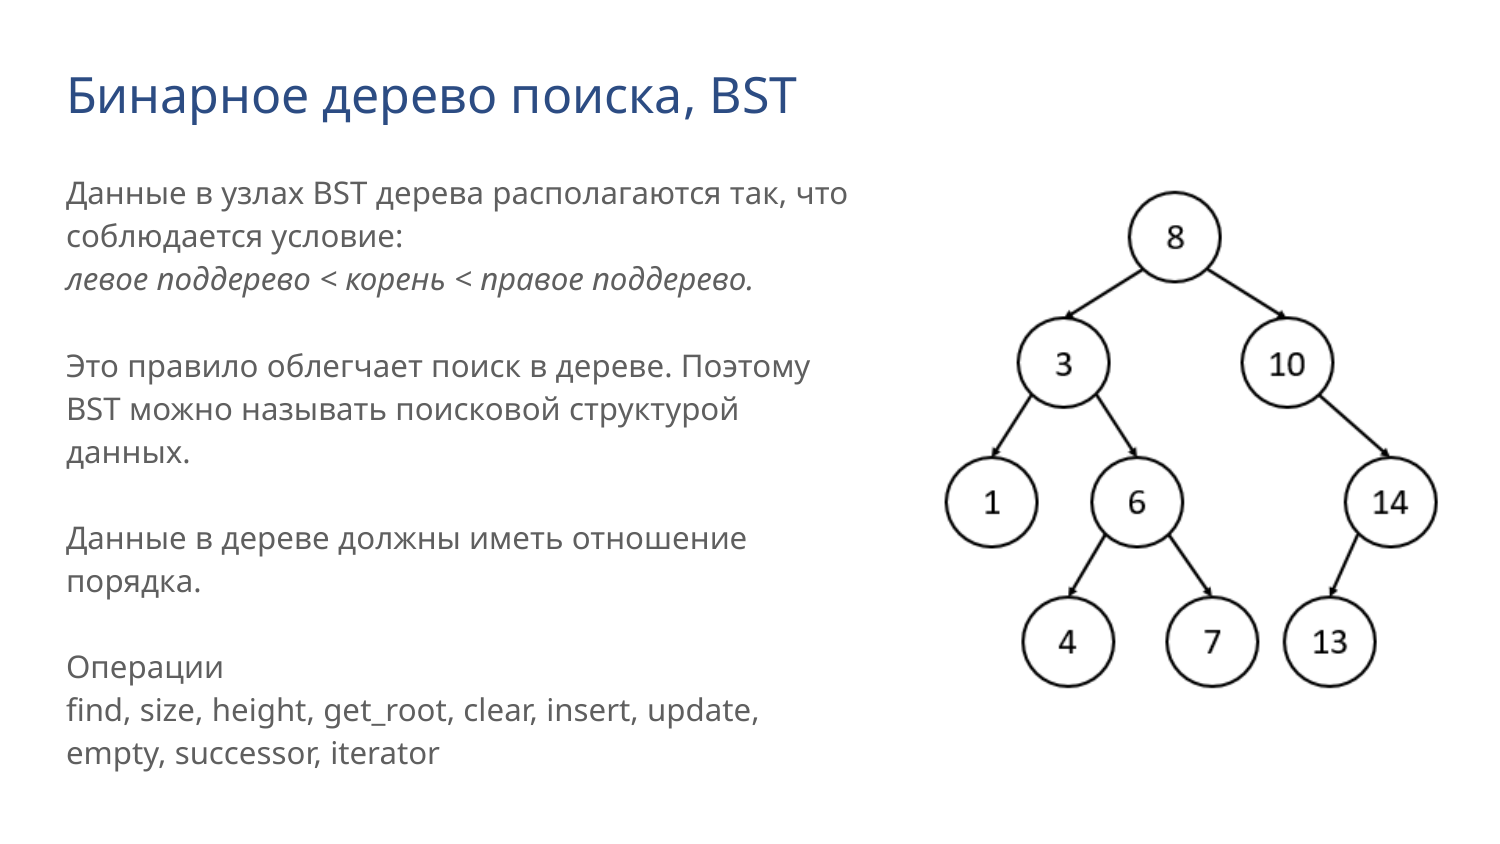

# Бинарное дерево поиска, BST
Данные в узлах BST дерева располагаются так, что соблюдается условие:
левое поддерево < корень < правое поддерево.
Это правило облегчает поиск в дереве. Поэтому BST можно называть поисковой структурой данных.
Данные в дереве должны иметь отношение порядка.
Операции
find, size, height, get_root, clear, insert, update, empty, successor, iterator